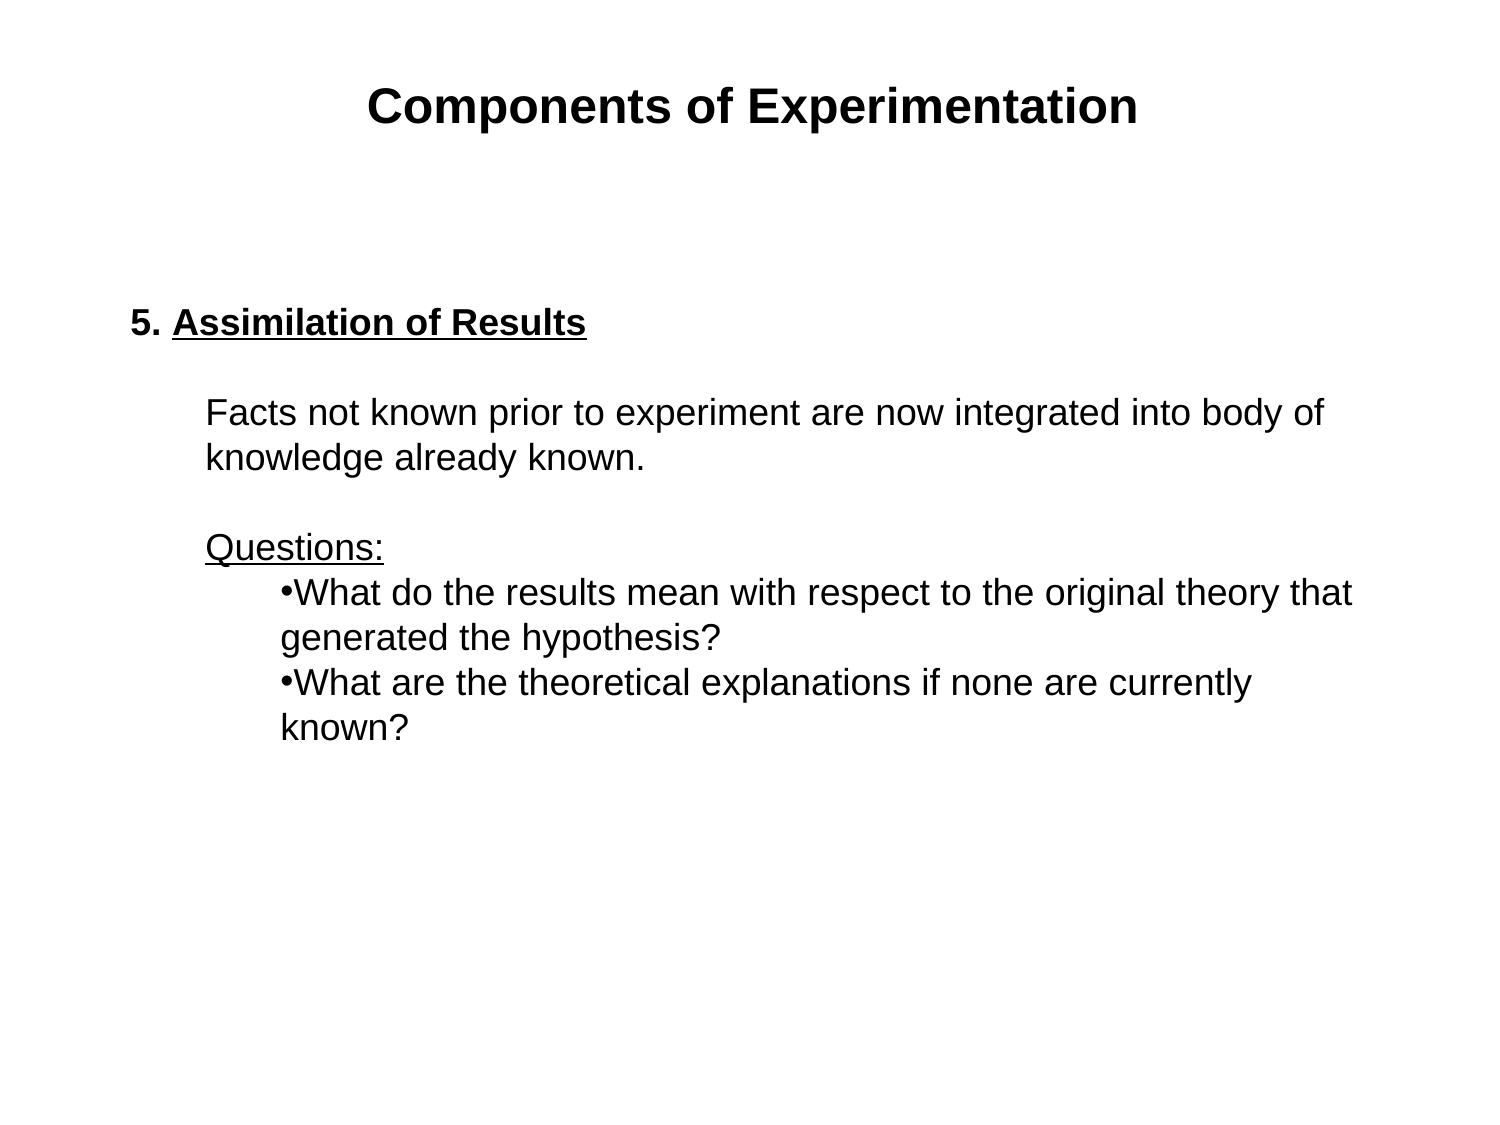

Components of Experimentation
5. Assimilation of Results
Facts not known prior to experiment are now integrated into body of knowledge already known.
Questions:
What do the results mean with respect to the original theory that generated the hypothesis?
What are the theoretical explanations if none are currently known?